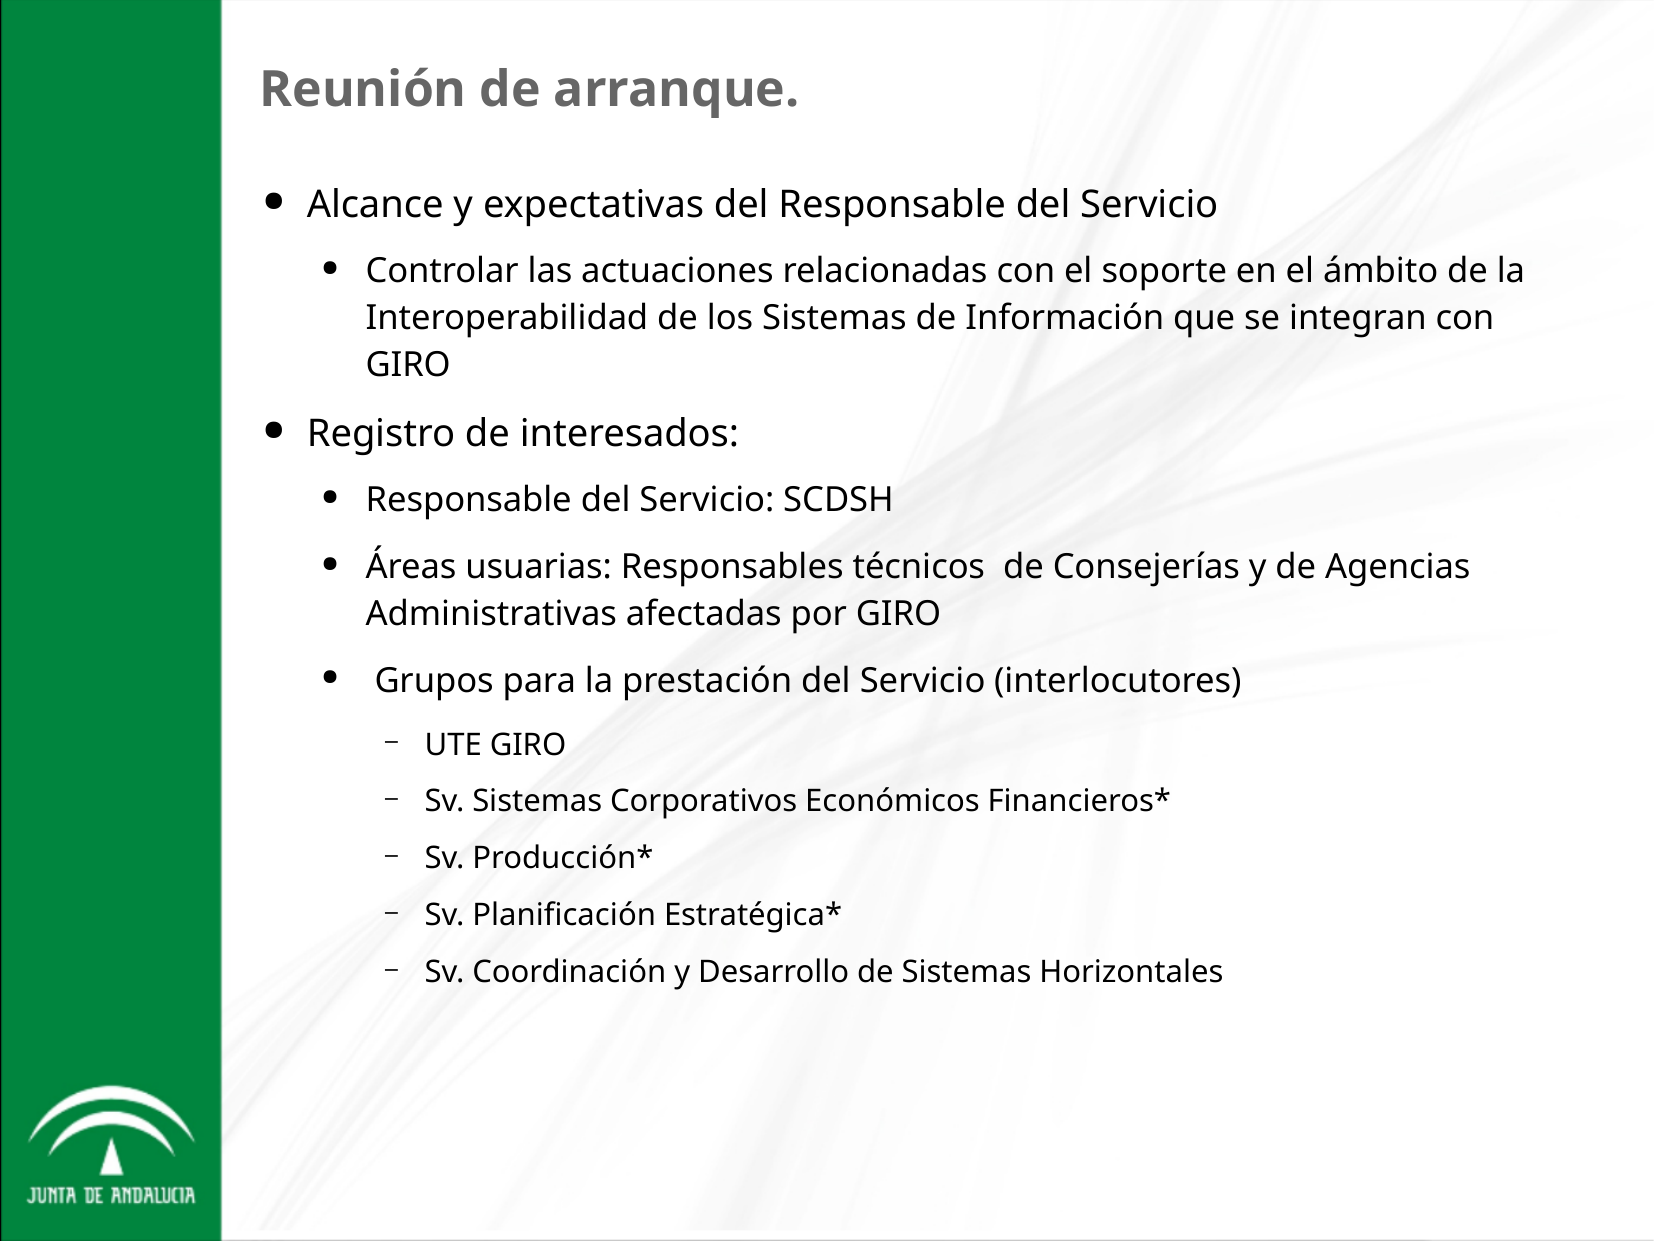

# Reunión de arranque.
Alcance y expectativas del Responsable del Servicio
Controlar las actuaciones relacionadas con el soporte en el ámbito de la Interoperabilidad de los Sistemas de Información que se integran con GIRO
Registro de interesados:
Responsable del Servicio: SCDSH
Áreas usuarias: Responsables técnicos de Consejerías y de Agencias Administrativas afectadas por GIRO
 Grupos para la prestación del Servicio (interlocutores)
UTE GIRO
Sv. Sistemas Corporativos Económicos Financieros*
Sv. Producción*
Sv. Planificación Estratégica*
Sv. Coordinación y Desarrollo de Sistemas Horizontales